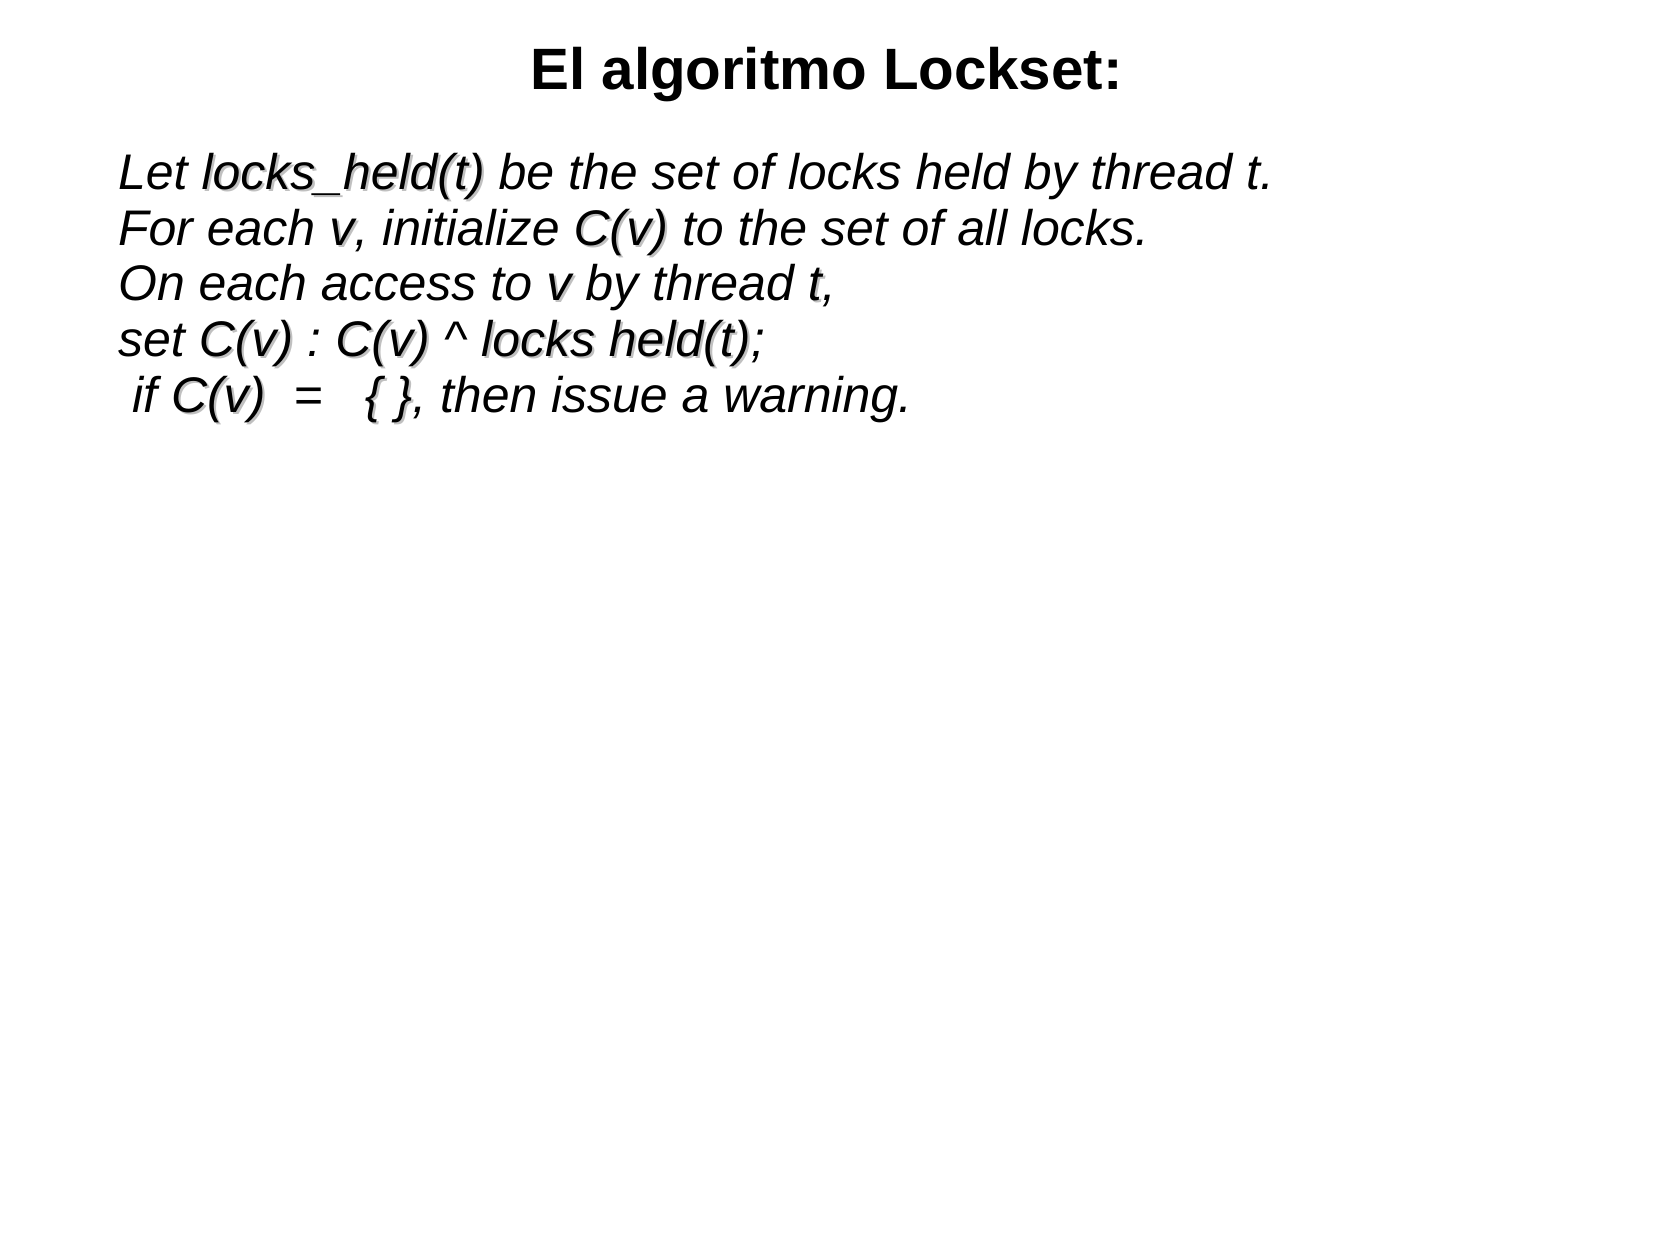

El algoritmo Lockset:
	Let locks_held(t) be the set of locks held by thread t.
	For each v, initialize C(v) to the set of all locks.
	On each access to v by thread t,
 	set C(v) : C(v) ^ locks held(t);
 	 if C(v) = { }, then issue a warning.